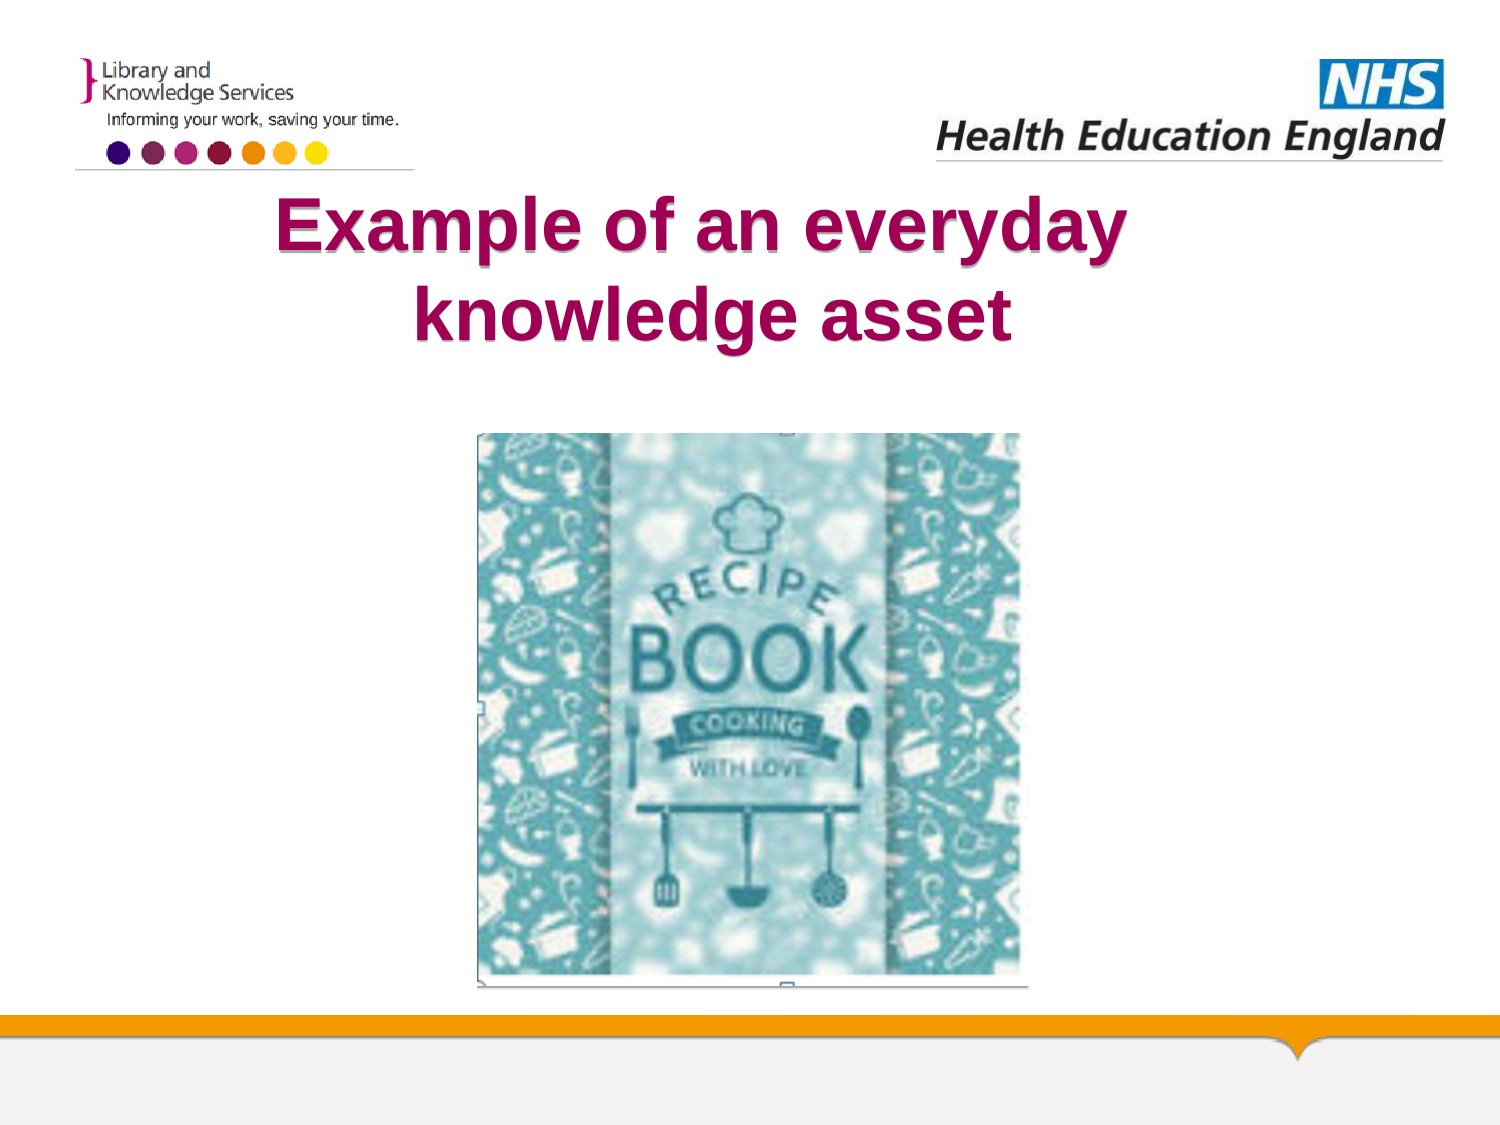

# Example of an everyday knowledge asset